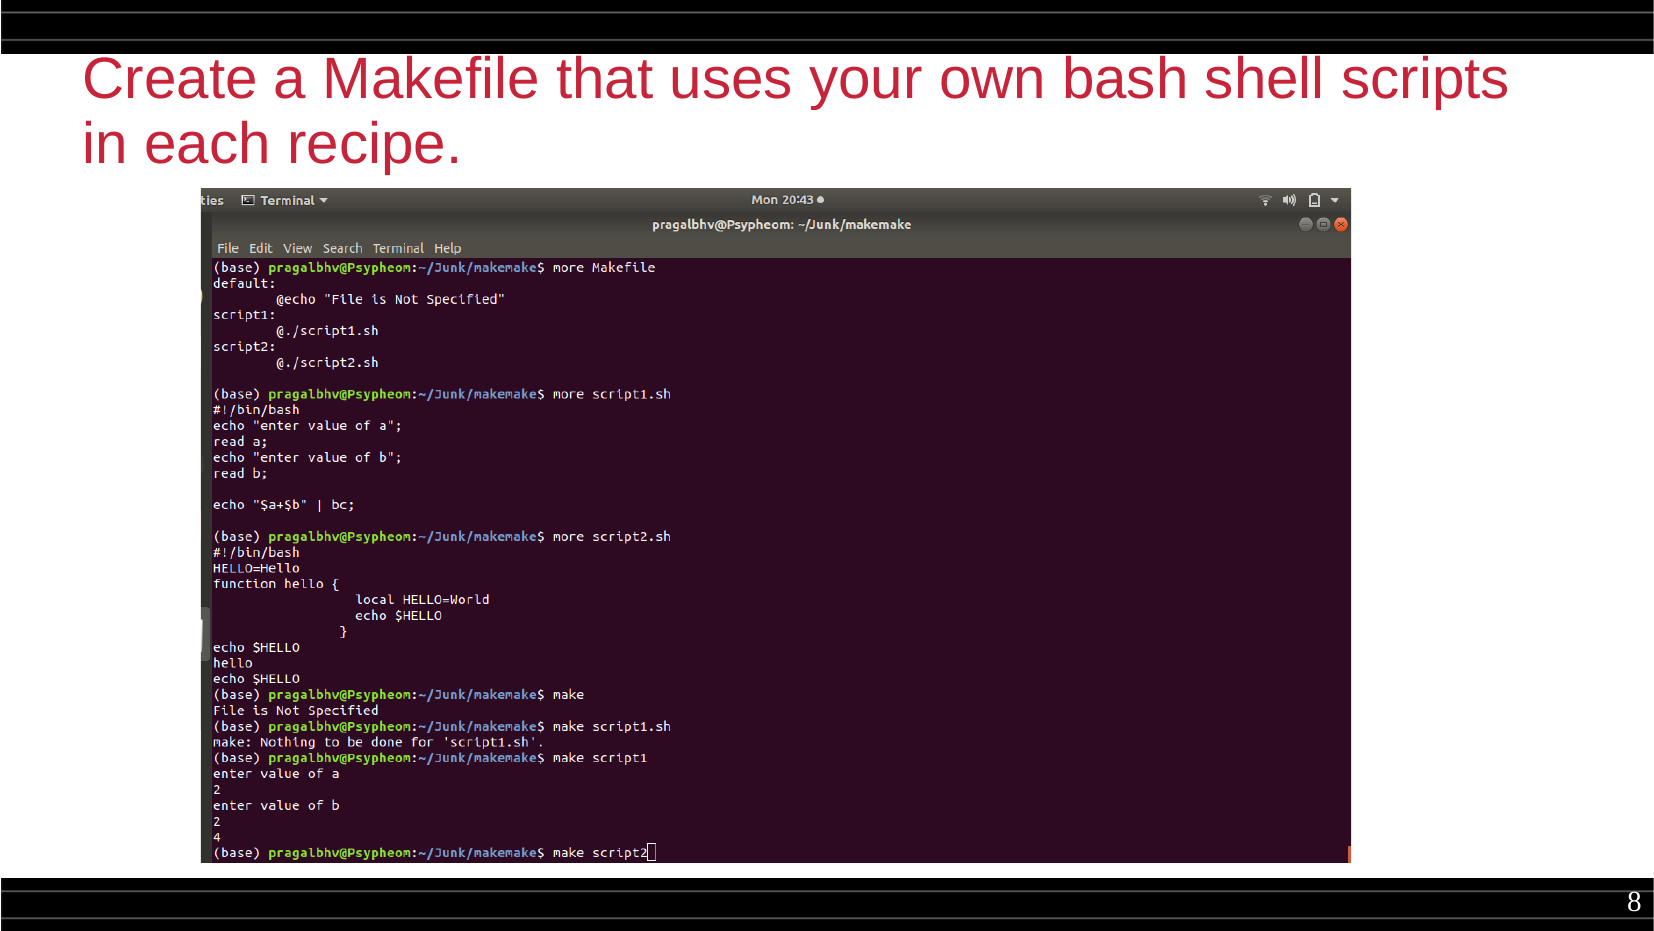

# Create a Makefile that uses your own bash shell scripts in each recipe.